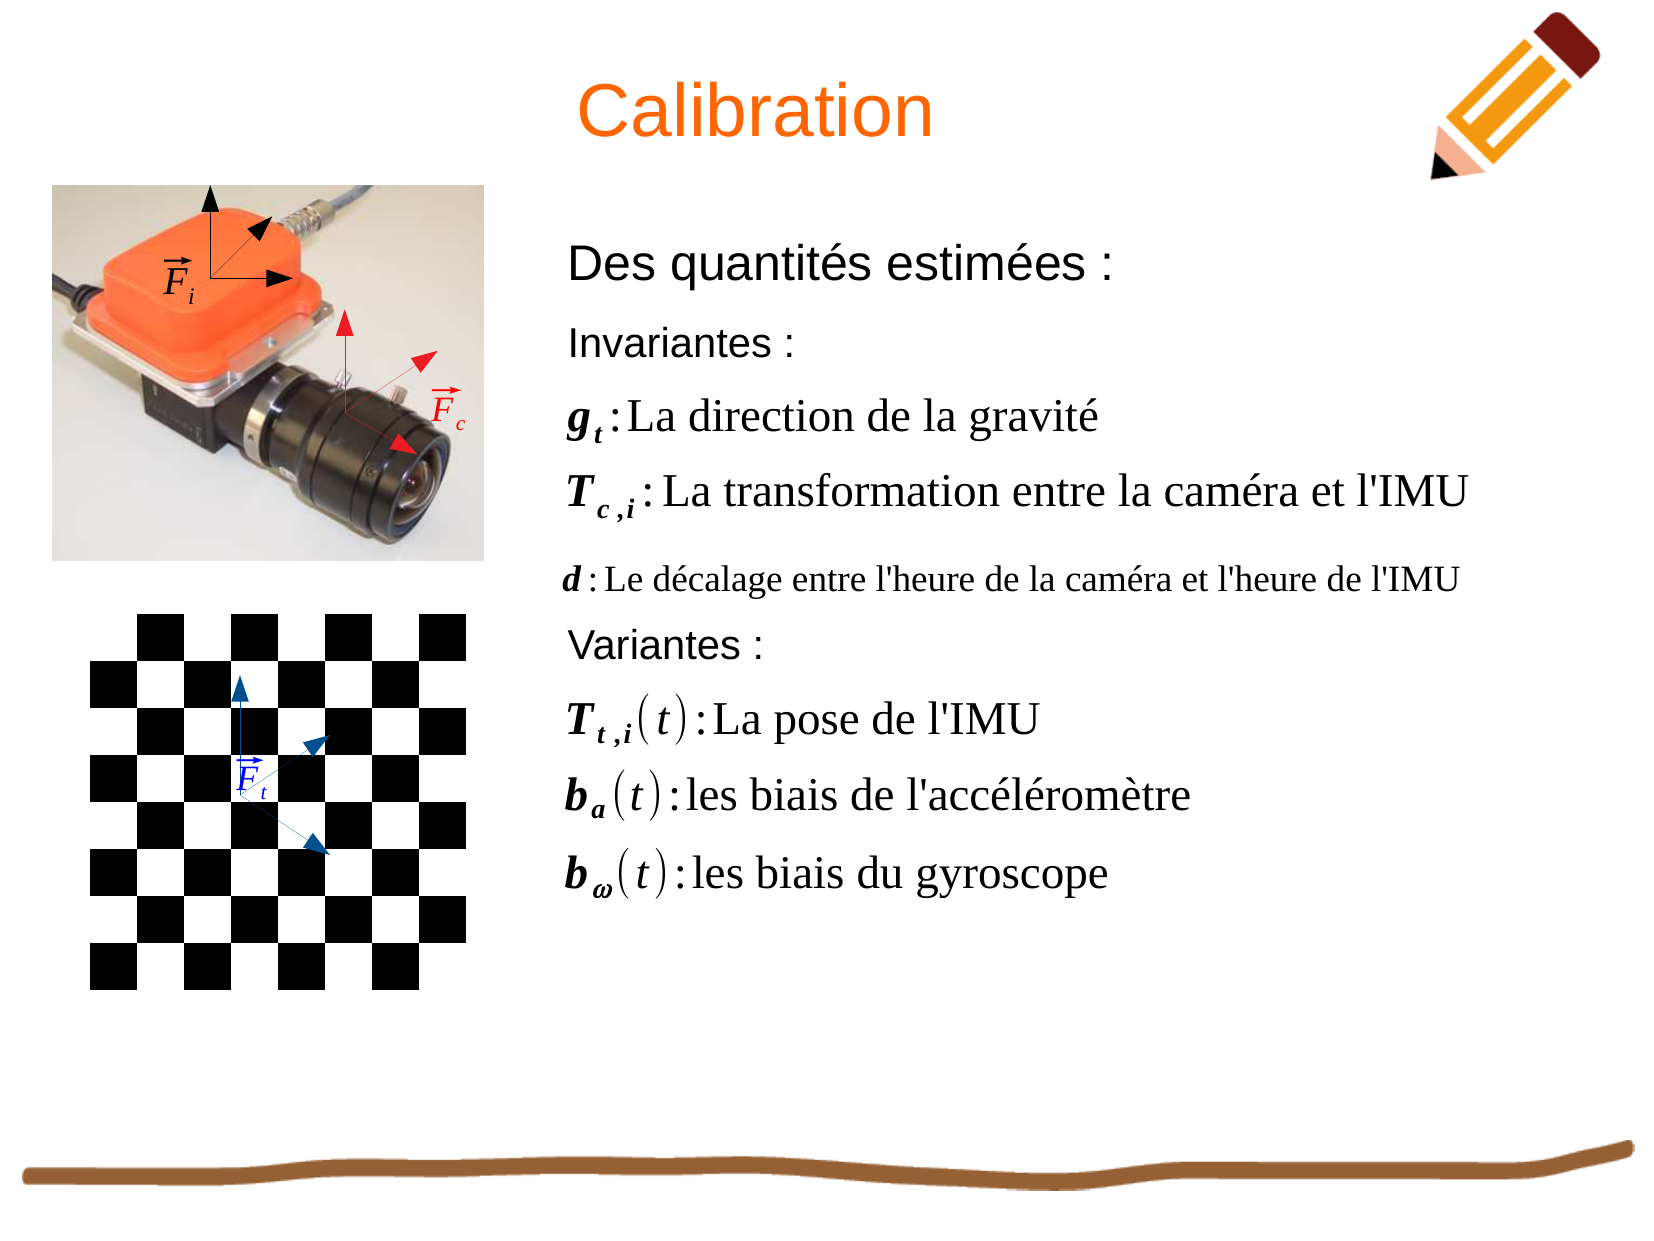

# Calibration
Des quantités estimées :
Invariantes :
Variantes :